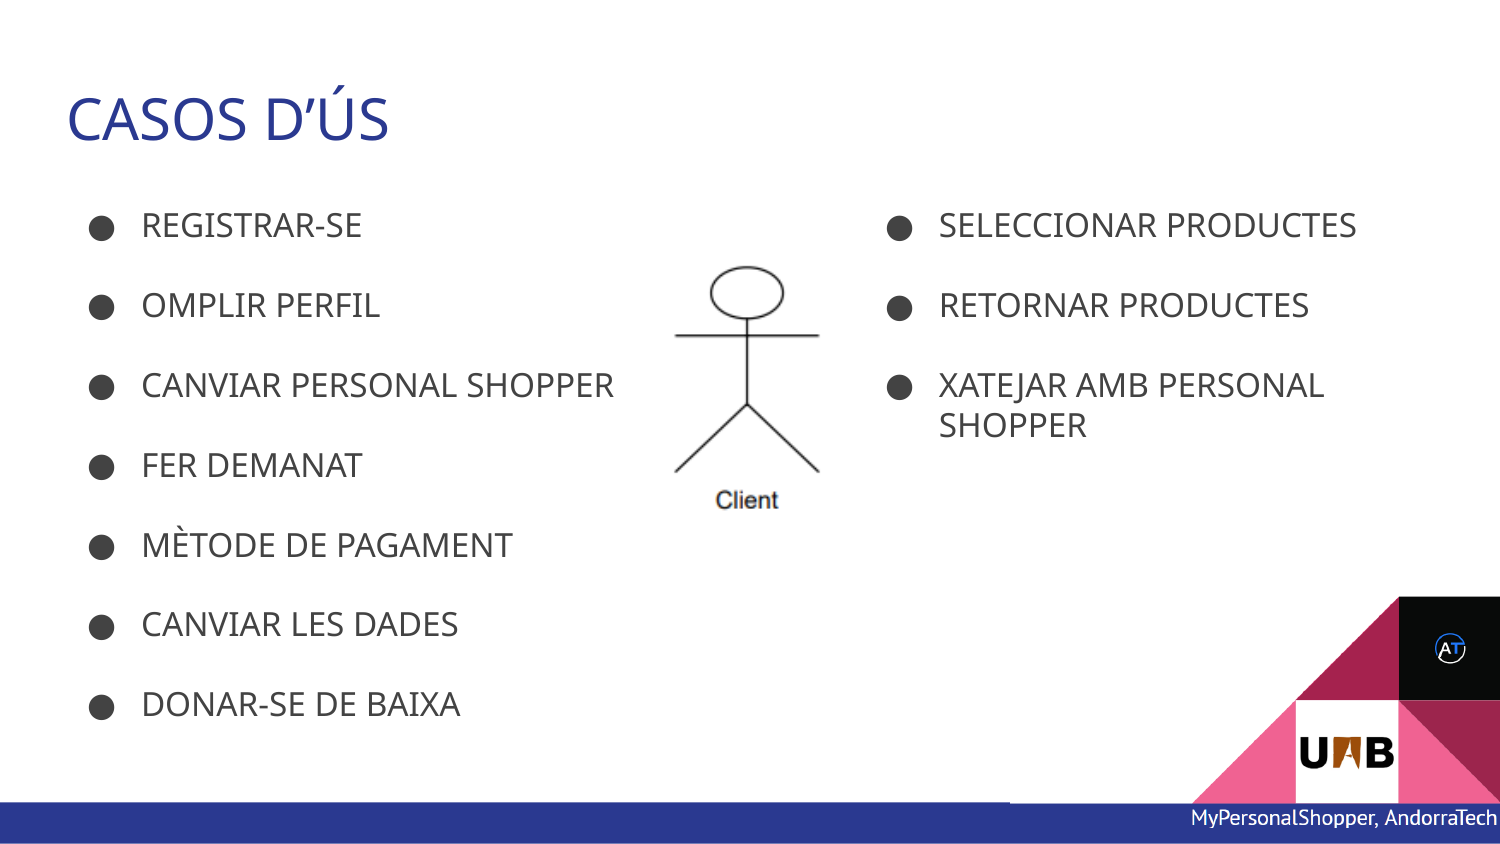

# CASOS D’ÚS
REGISTRAR-SE
OMPLIR PERFIL
CANVIAR PERSONAL SHOPPER
FER DEMANAT
MÈTODE DE PAGAMENT
CANVIAR LES DADES
DONAR-SE DE BAIXA
SELECCIONAR PRODUCTES
RETORNAR PRODUCTES
XATEJAR AMB PERSONAL SHOPPER